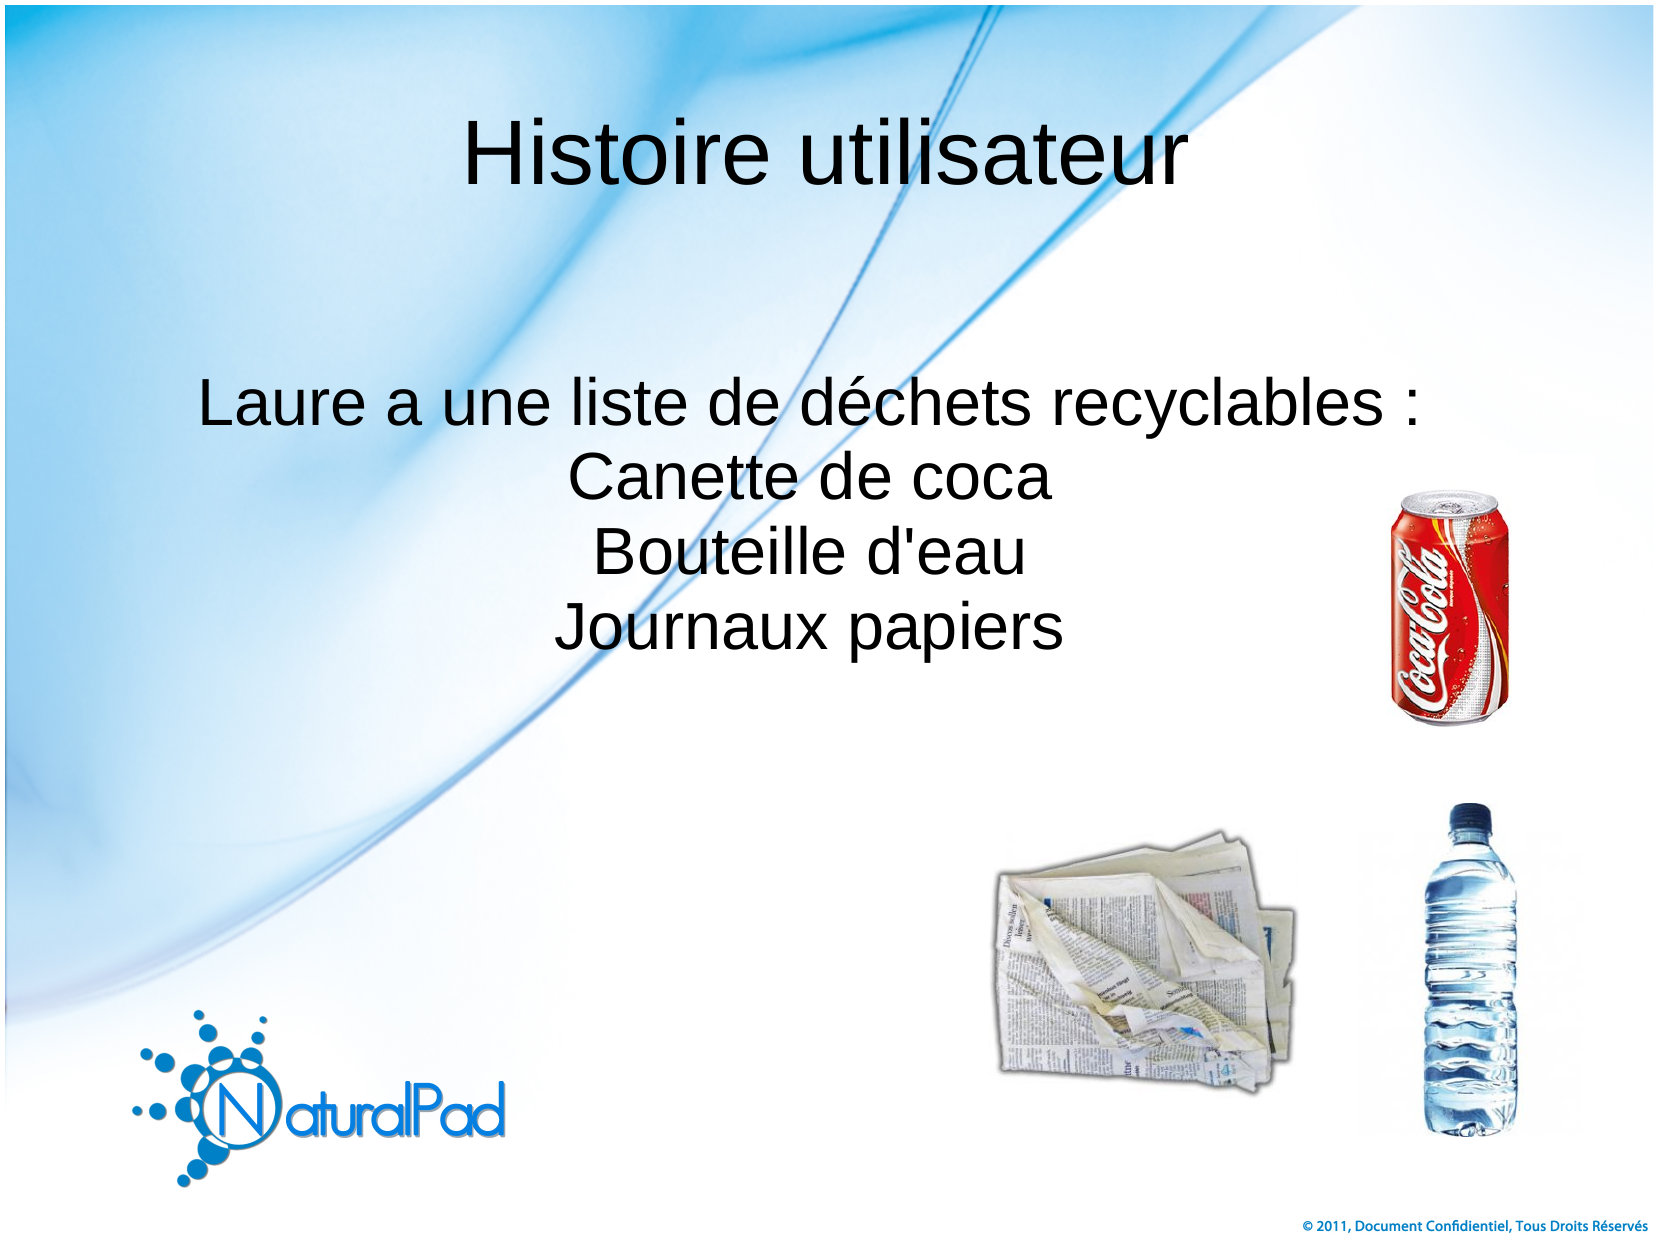

# Histoire utilisateur
Laure a une liste de déchets recyclables :
Canette de coca
Bouteille d'eau
Journaux papiers